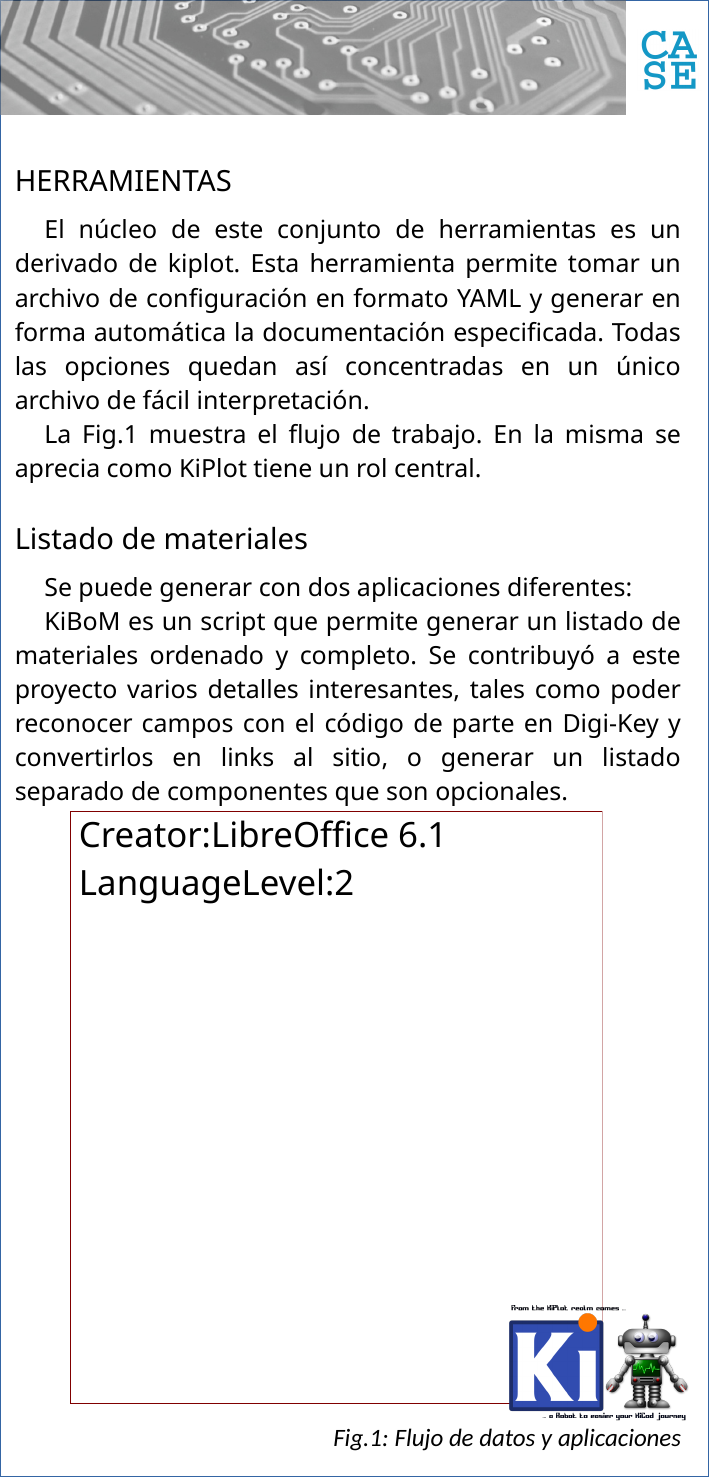

HERRAMIENTAS
El núcleo de este conjunto de herramientas es un derivado de kiplot. Esta herramienta permite tomar un archivo de configuración en formato YAML y generar en forma automática la documentación especificada. Todas las opciones quedan así concentradas en un único archivo de fácil interpretación.
La Fig.1 muestra el flujo de trabajo. En la misma se aprecia como KiPlot tiene un rol central.
Listado de materiales
Se puede generar con dos aplicaciones diferentes:
KiBoM es un script que permite generar un listado de materiales ordenado y completo. Se contribuyó a este proyecto varios detalles interesantes, tales como poder reconocer campos con el código de parte en Digi-Key y convertirlos en links al sitio, o generar un listado separado de componentes que son opcionales.
Fig.1: Flujo de datos y aplicaciones